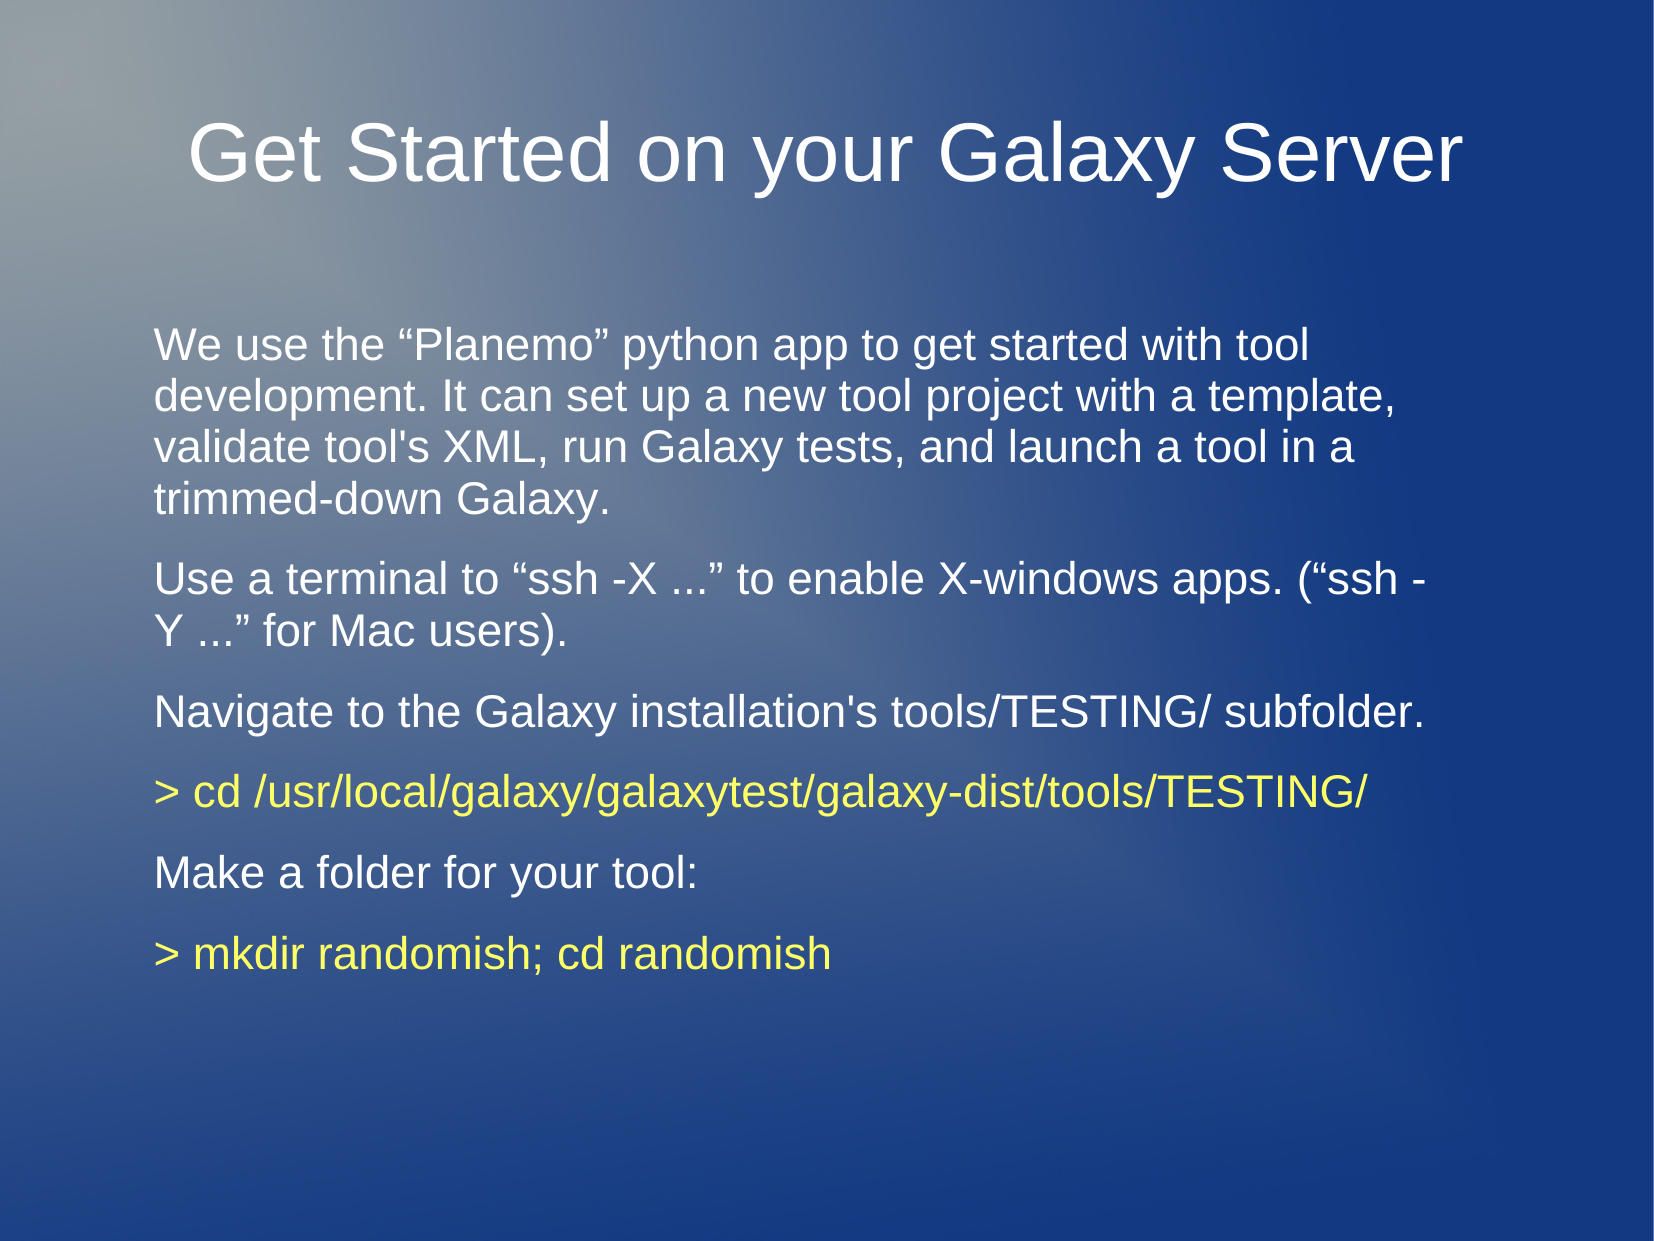

# Get Started on your Galaxy Server
We use the “Planemo” python app to get started with tool development. It can set up a new tool project with a template, validate tool's XML, run Galaxy tests, and launch a tool in a trimmed-down Galaxy.
Use a terminal to “ssh -X ...” to enable X-windows apps. (“ssh -Y ...” for Mac users).
Navigate to the Galaxy installation's tools/TESTING/ subfolder.
> cd /usr/local/galaxy/galaxytest/galaxy-dist/tools/TESTING/
Make a folder for your tool:
> mkdir randomish; cd randomish